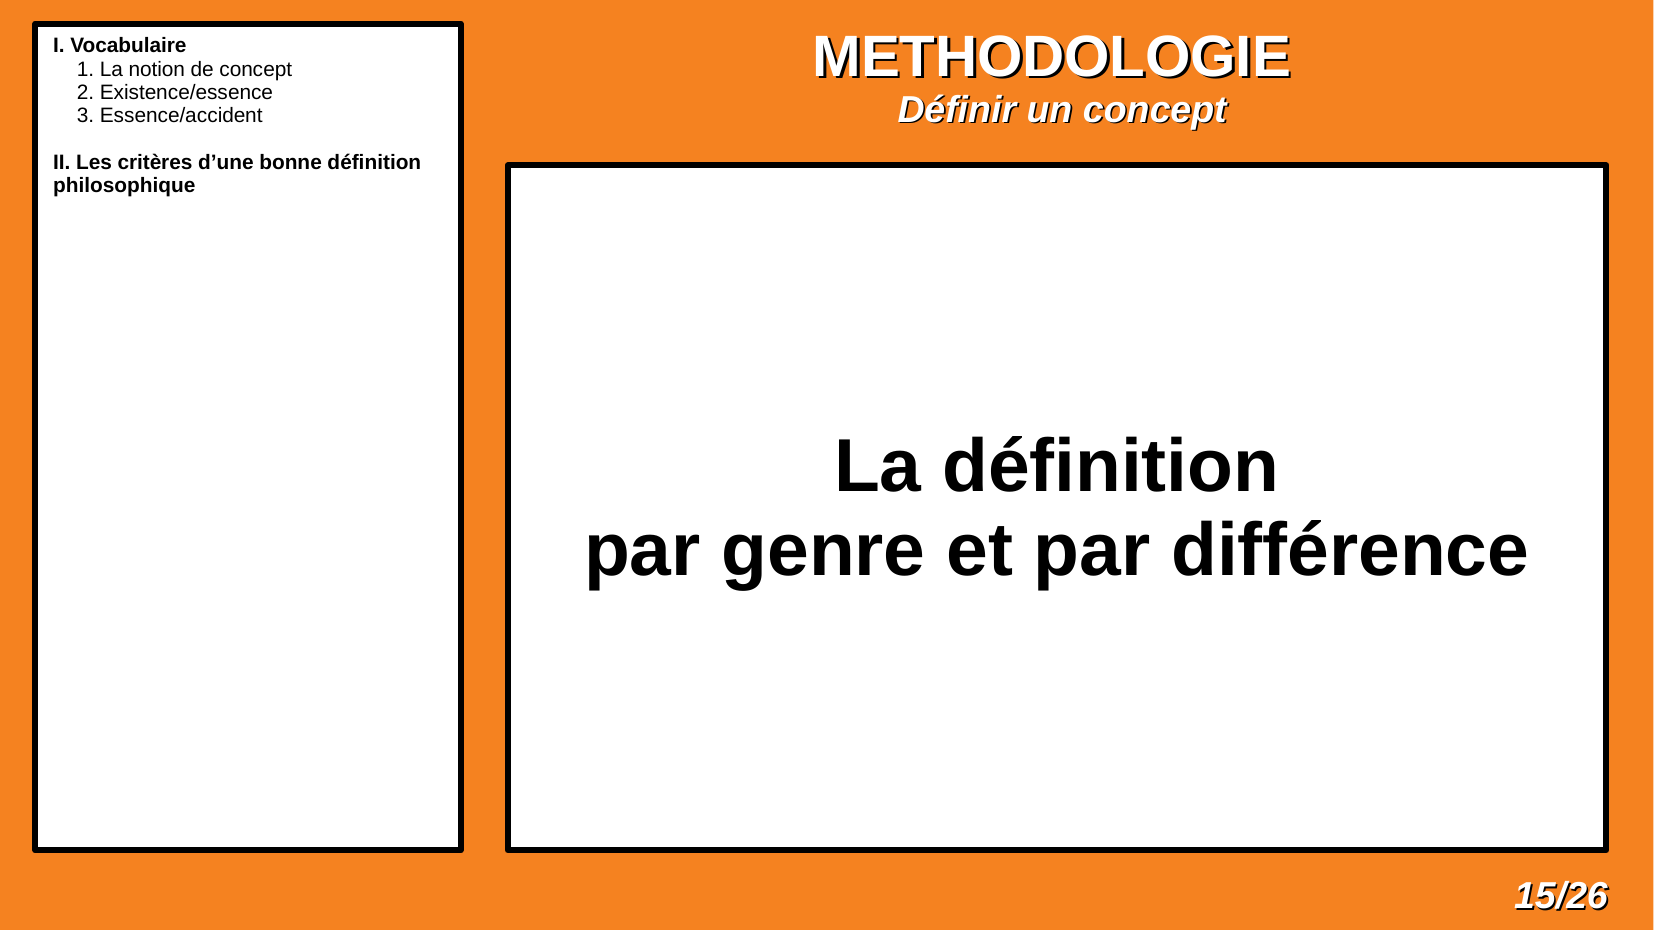

METHODOLOGIE
 Définir un concept
I. Vocabulaire
1. La notion de concept
2. Existence/essence
3. Essence/accident
II. Les critères d’une bonne définition philosophique
La définition
par genre et par différence